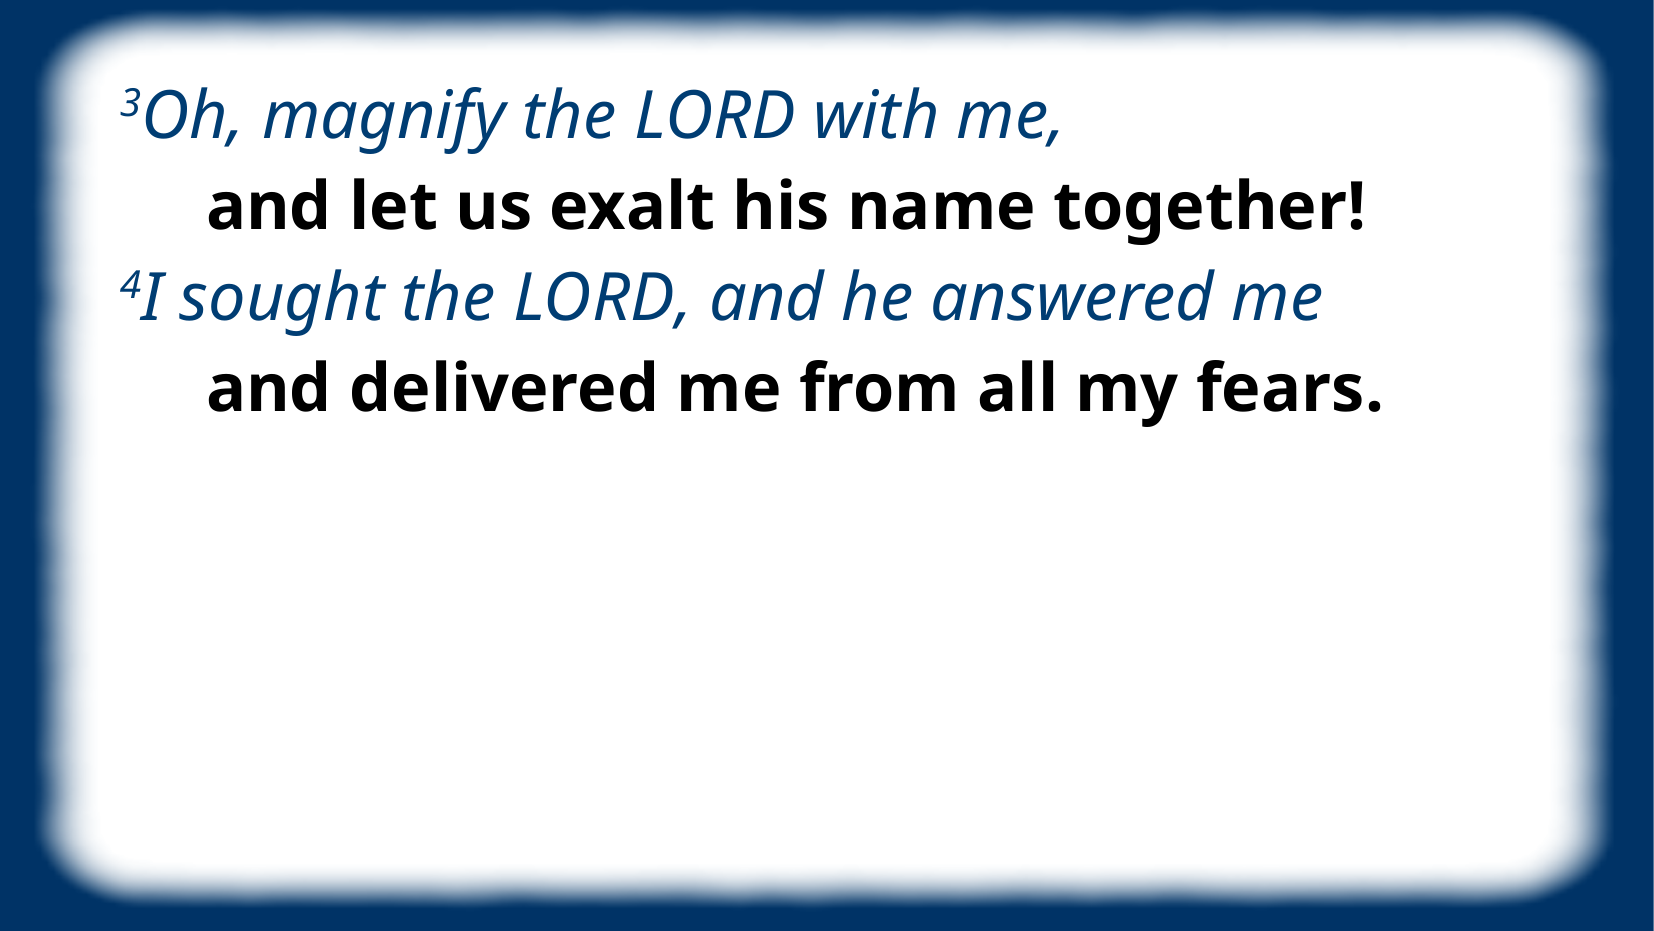

3Oh, magnify the Lord with me,
 and let us exalt his name together!
4I sought the Lord, and he answered me
 and delivered me from all my fears.